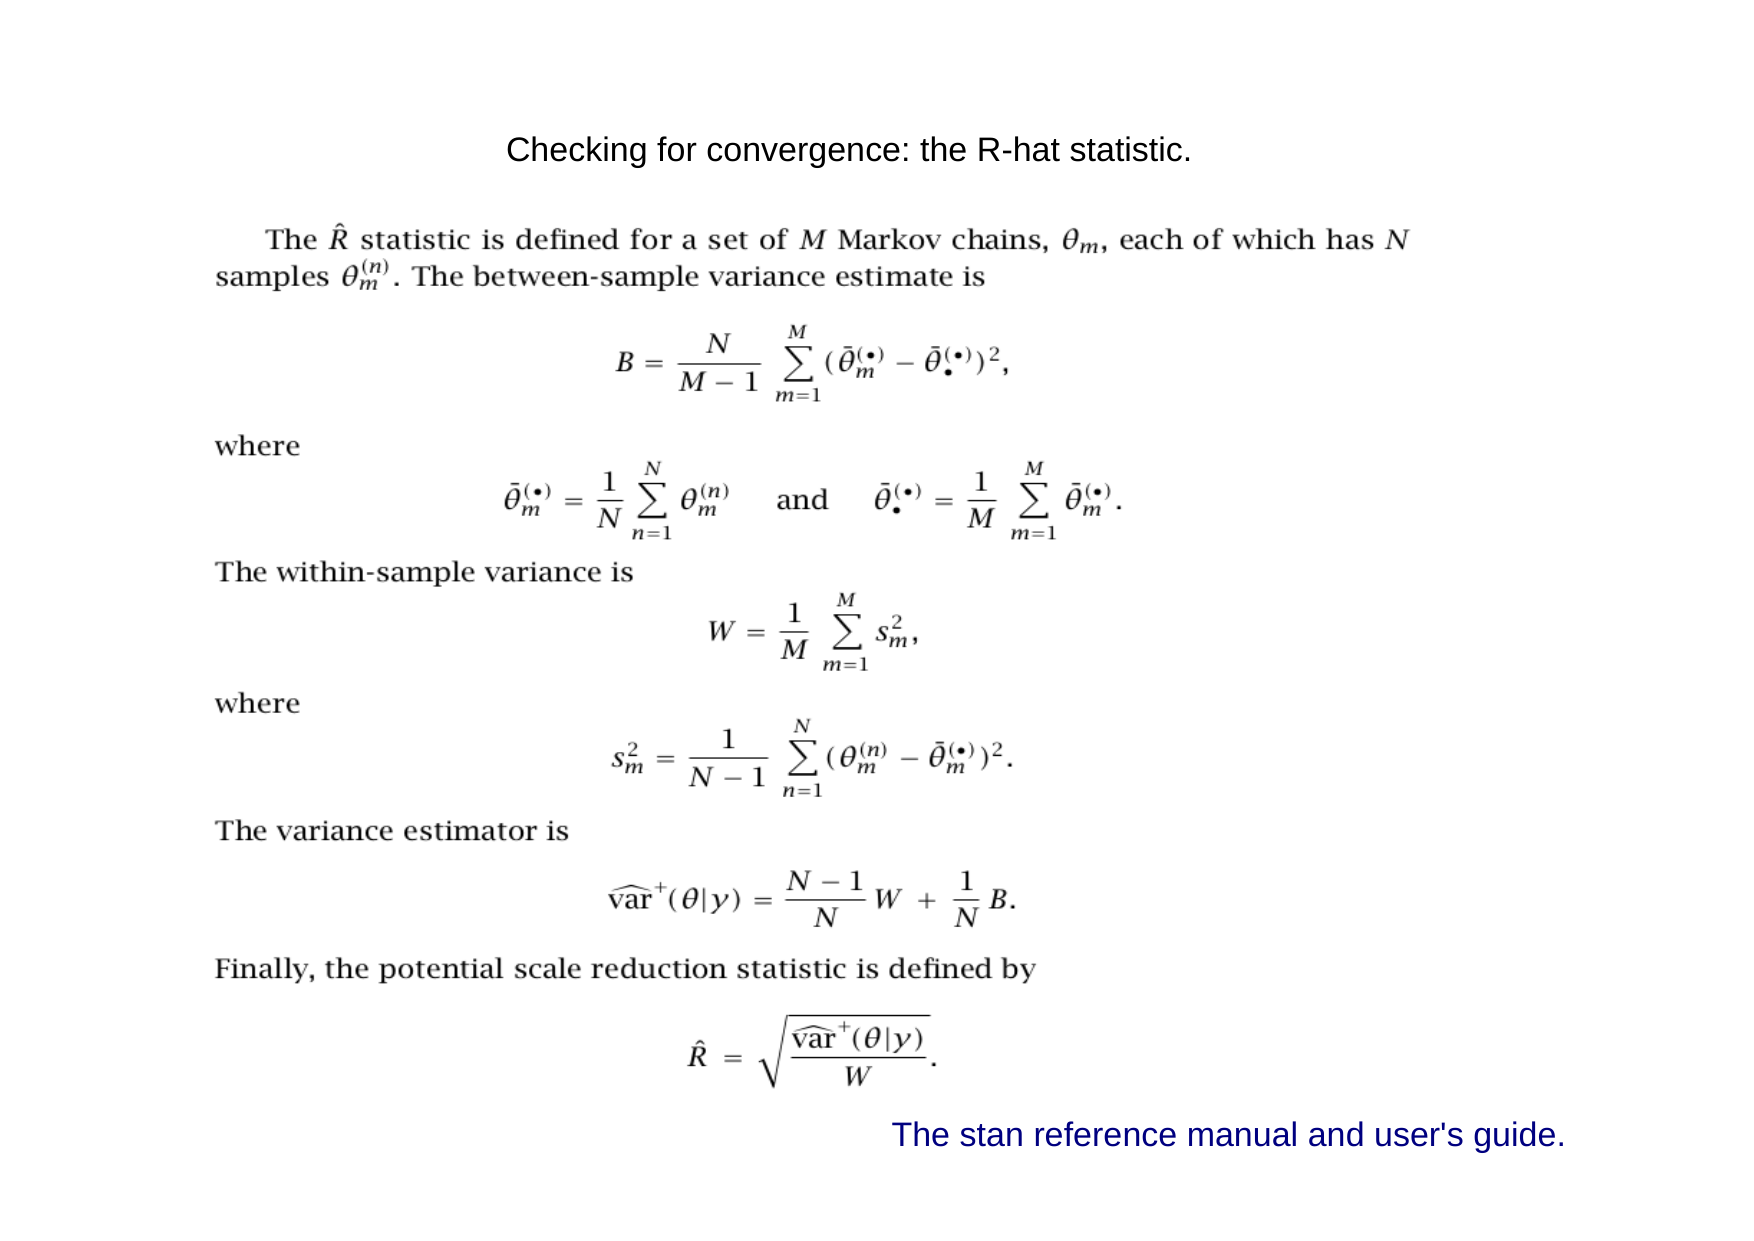

Checking for convergence: the R-hat statistic.
The stan reference manual and user's guide.